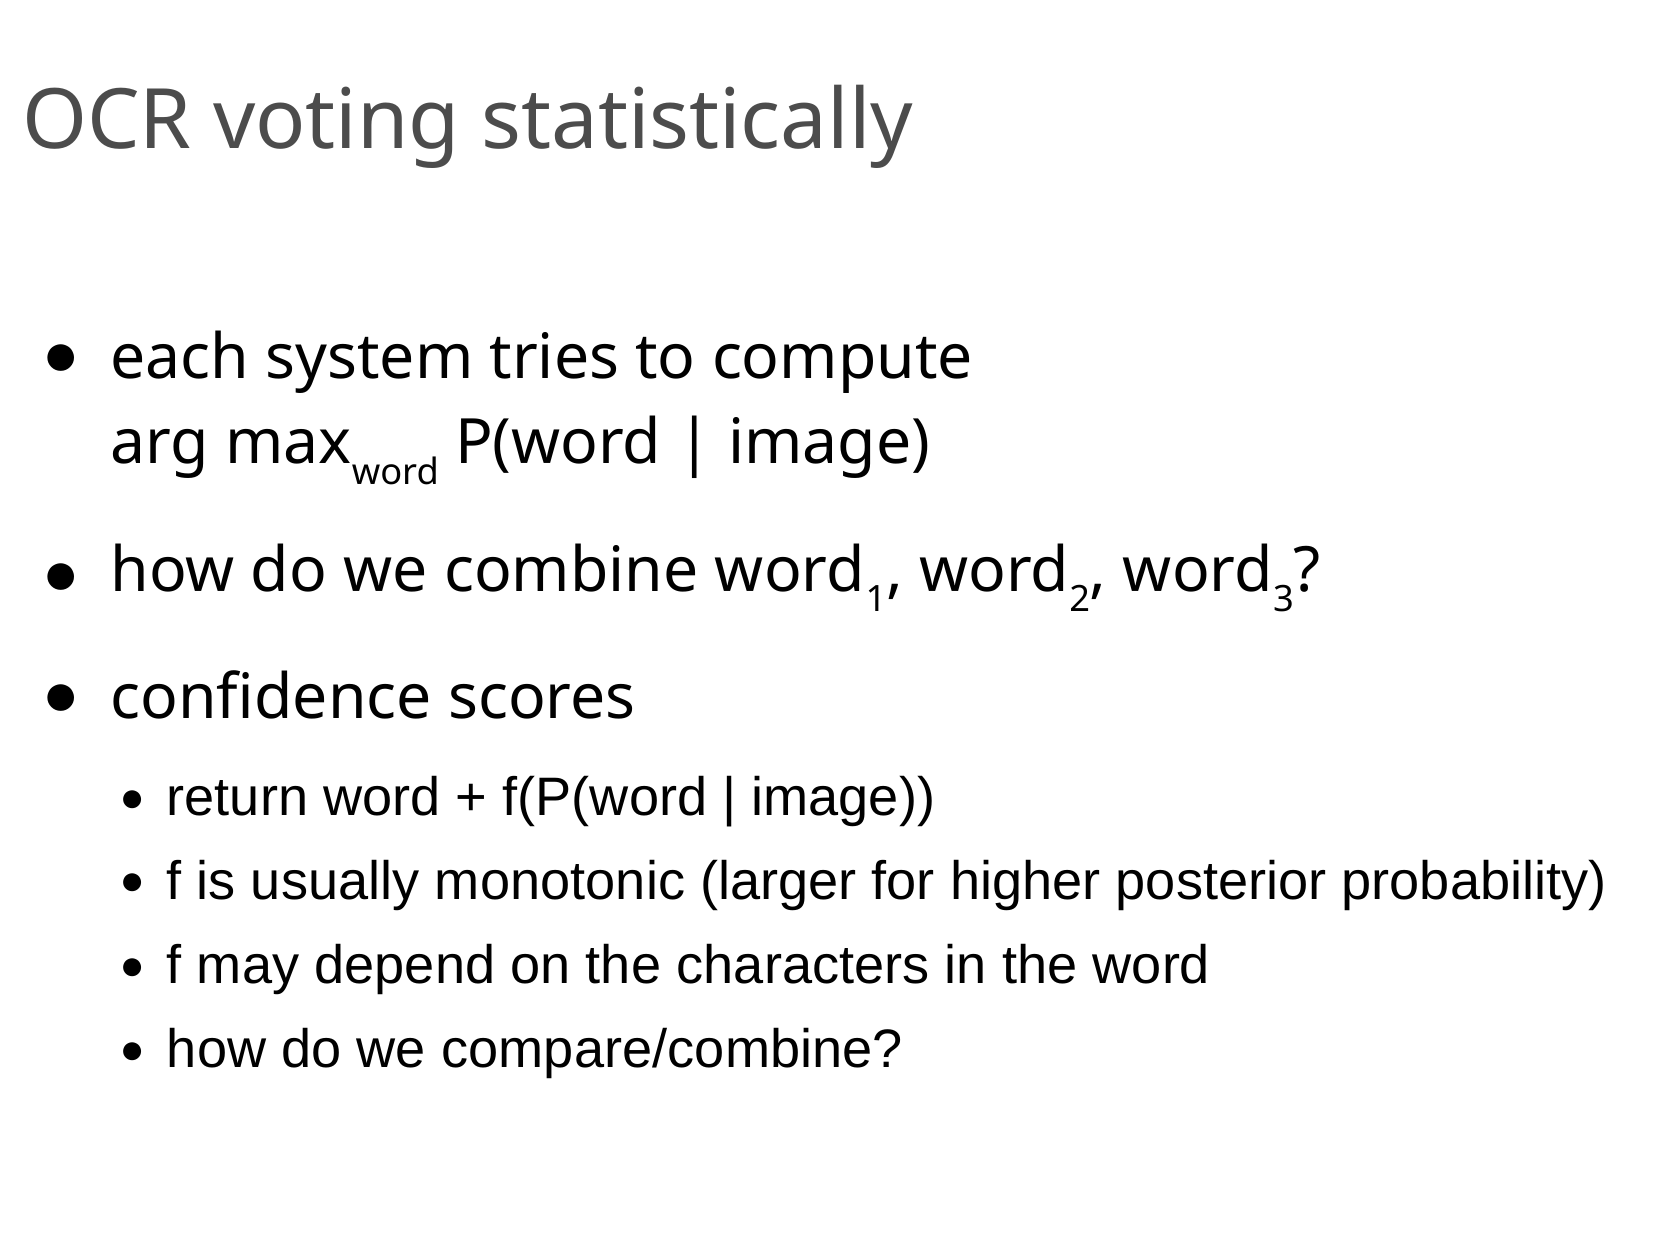

# OCR voting statistically
each system tries to compute
arg maxword P(word | image)
how do we combine word1, word2, word3?
confidence scores
return word + f(P(word | image))
f is usually monotonic (larger for higher posterior probability)
f may depend on the characters in the word
how do we compare/combine?